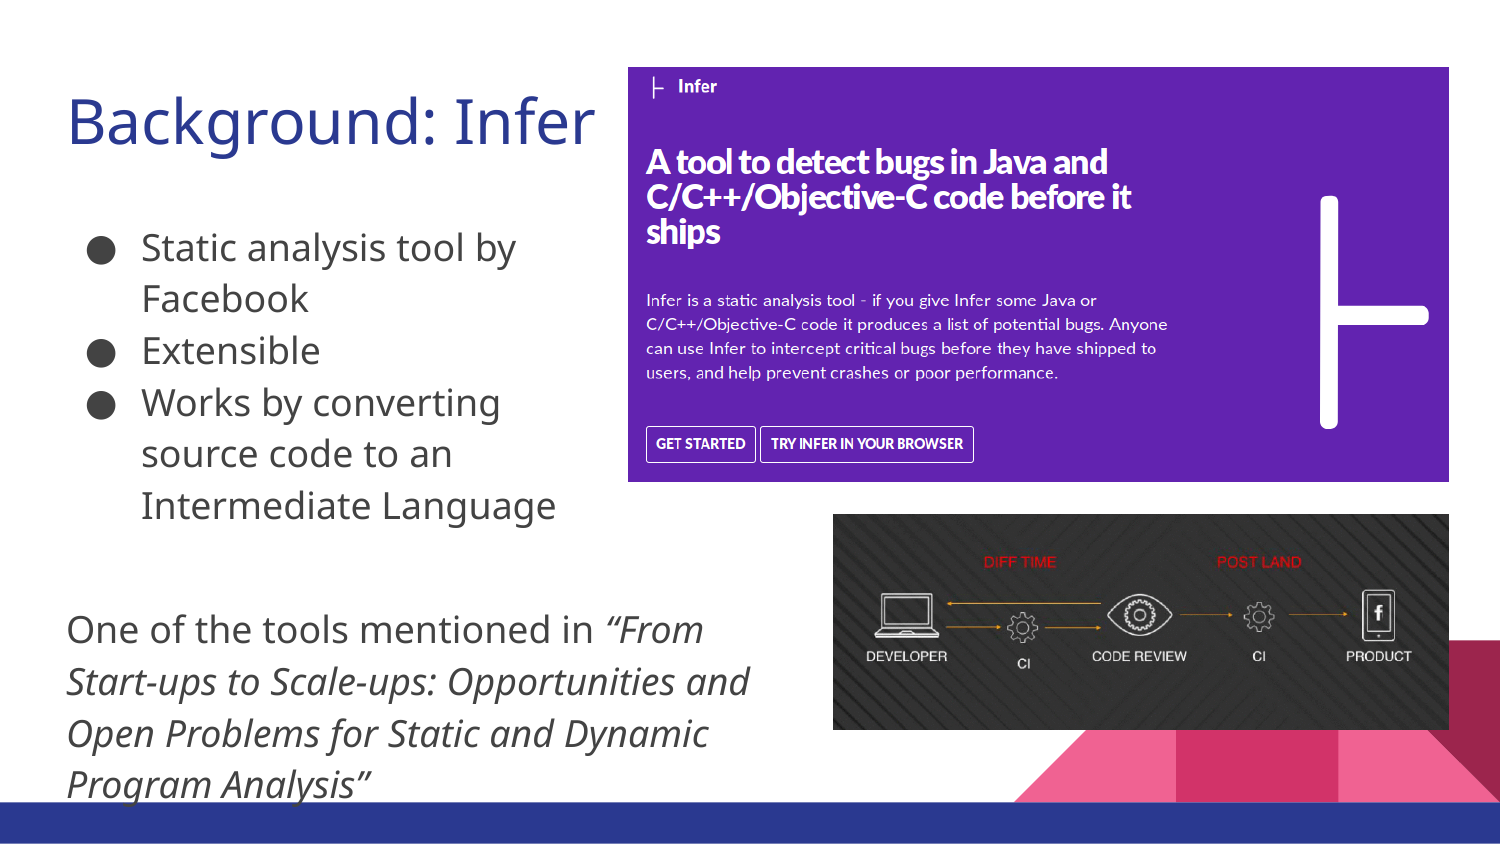

# Background: Infer
Static analysis tool by
Facebook
Extensible
Works by converting
source code to an
Intermediate Language
One of the tools mentioned in “From
Start-ups to Scale-ups: Opportunities and
Open Problems for Static and Dynamic
Program Analysis”